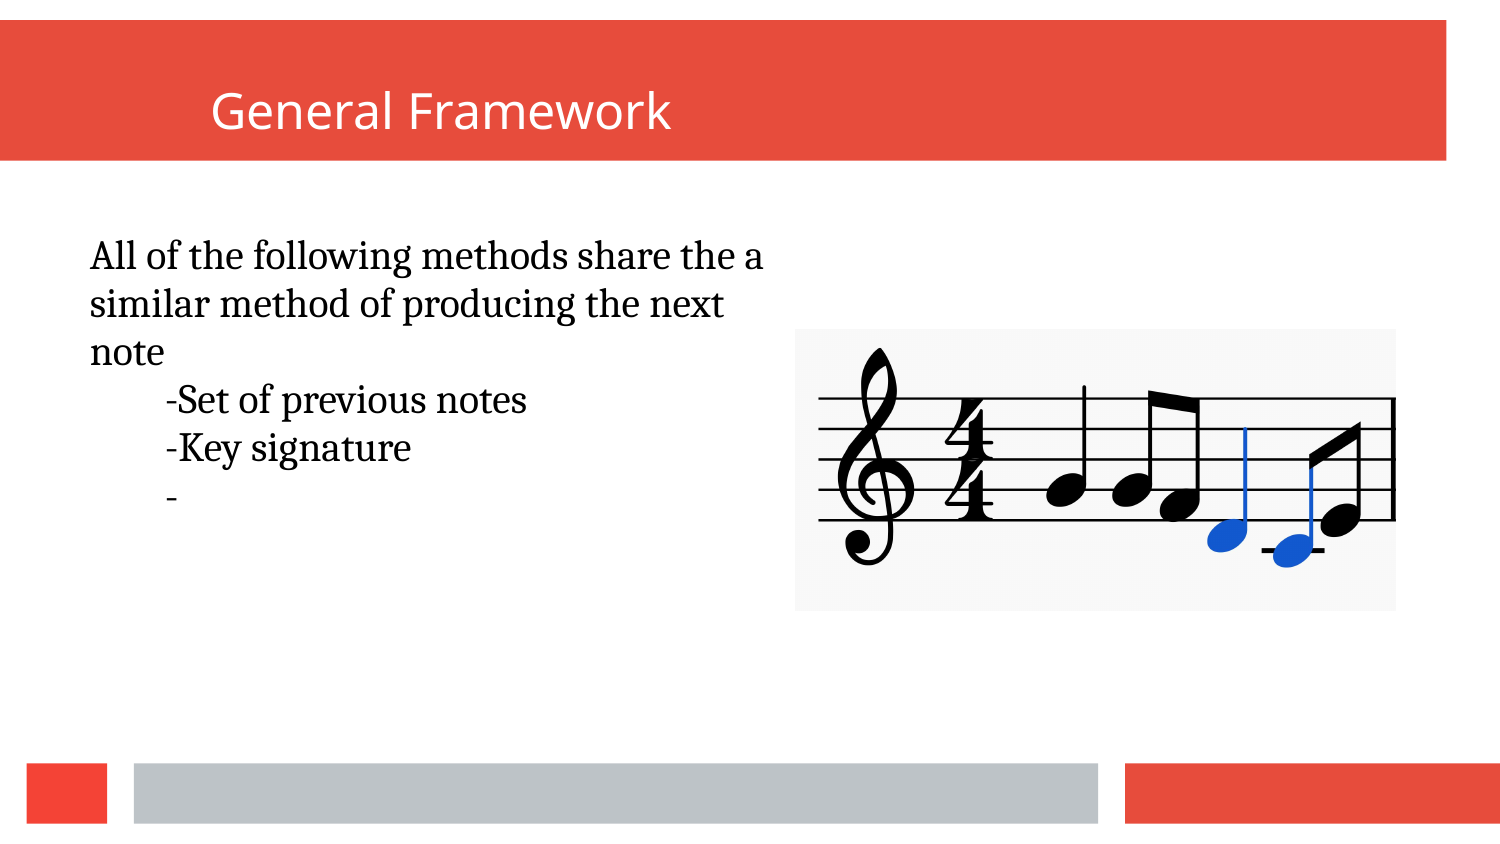

# General Framework
All of the following methods share the a similar method of producing the next note
	-Set of previous notes
	-Key signature
	-